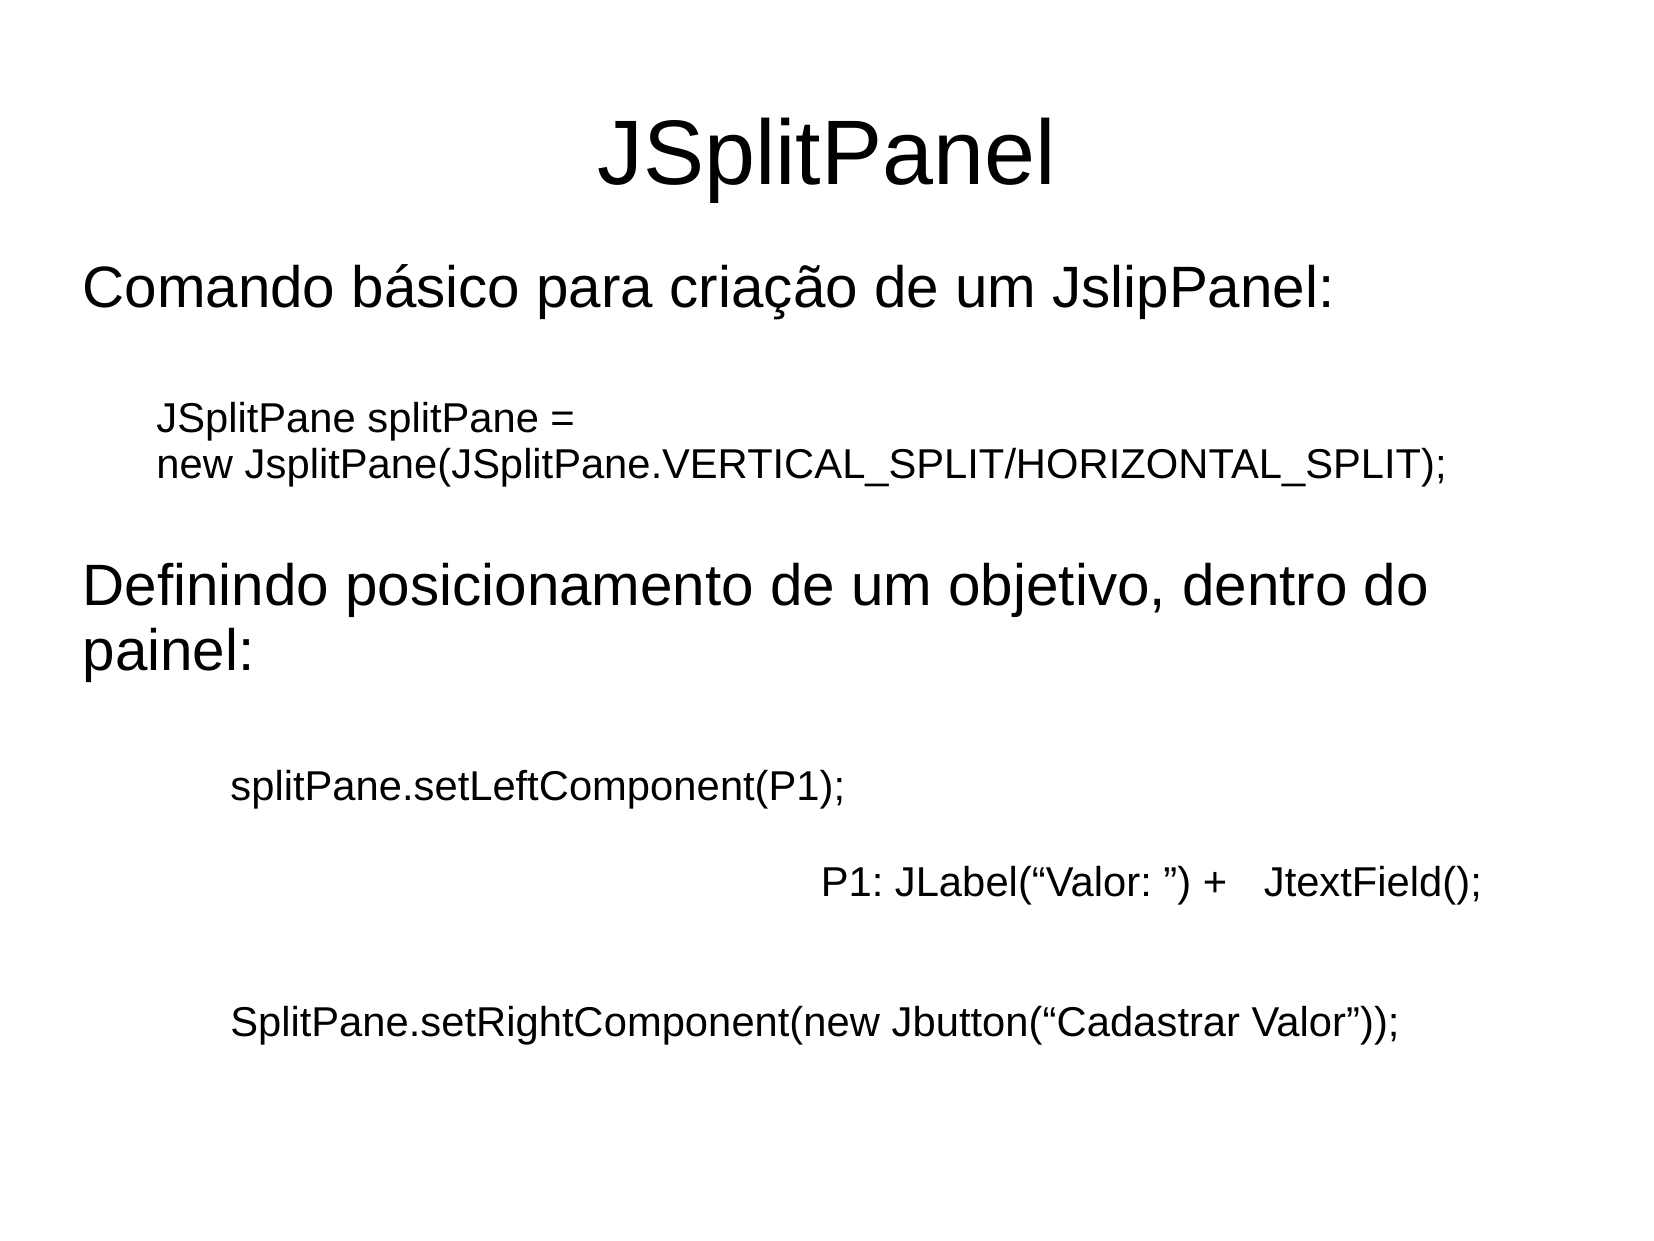

# JSplitPanel
Comando básico para criação de um JslipPanel:
	JSplitPane splitPane = 															new JsplitPane(JSplitPane.VERTICAL_SPLIT/HORIZONTAL_SPLIT);
Definindo posicionamento de um objetivo, dentro do painel:
		splitPane.setLeftComponent(P1);
										P1: JLabel(“Valor: ”) + 	JtextField();
		SplitPane.setRightComponent(new Jbutton(“Cadastrar Valor”));